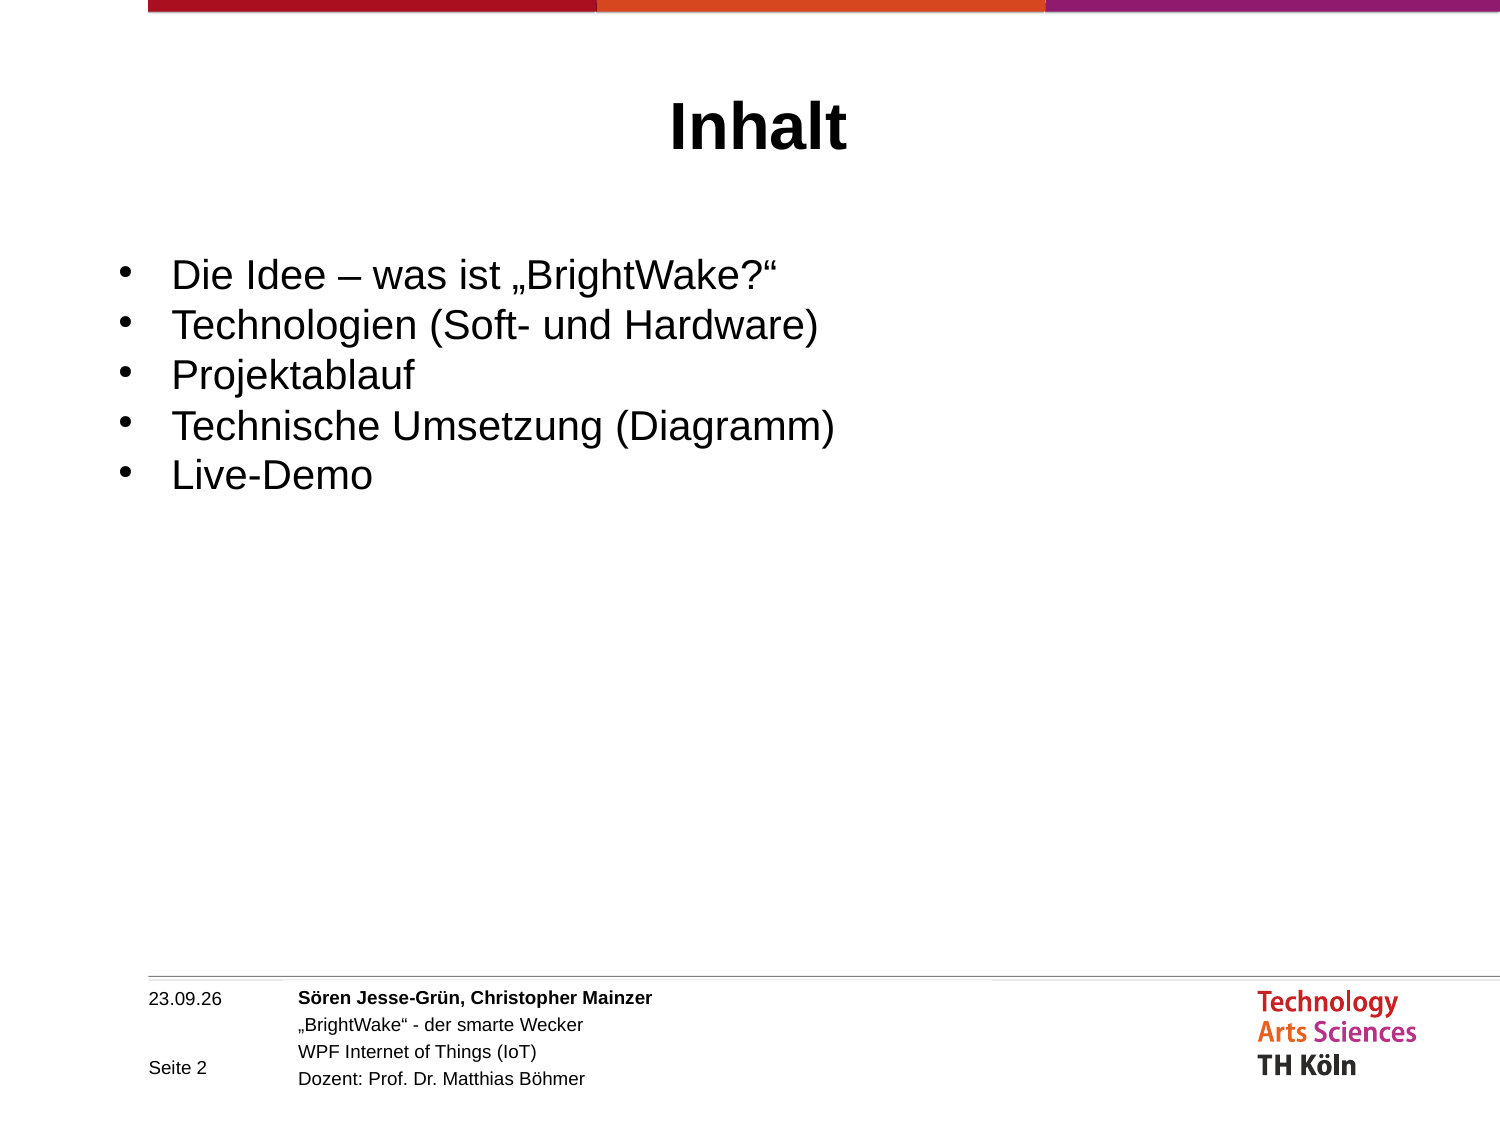

# Inhalt
Die Idee – was ist „BrightWake?“
Technologien (Soft- und Hardware)
Projektablauf
Technische Umsetzung (Diagramm)
Live-Demo
Sören Jesse-Grün, Christopher Mainzer
„BrightWake“ - der smarte Wecker
WPF Internet of Things (IoT)
Dozent: Prof. Dr. Matthias Böhmer
07.06.16
2